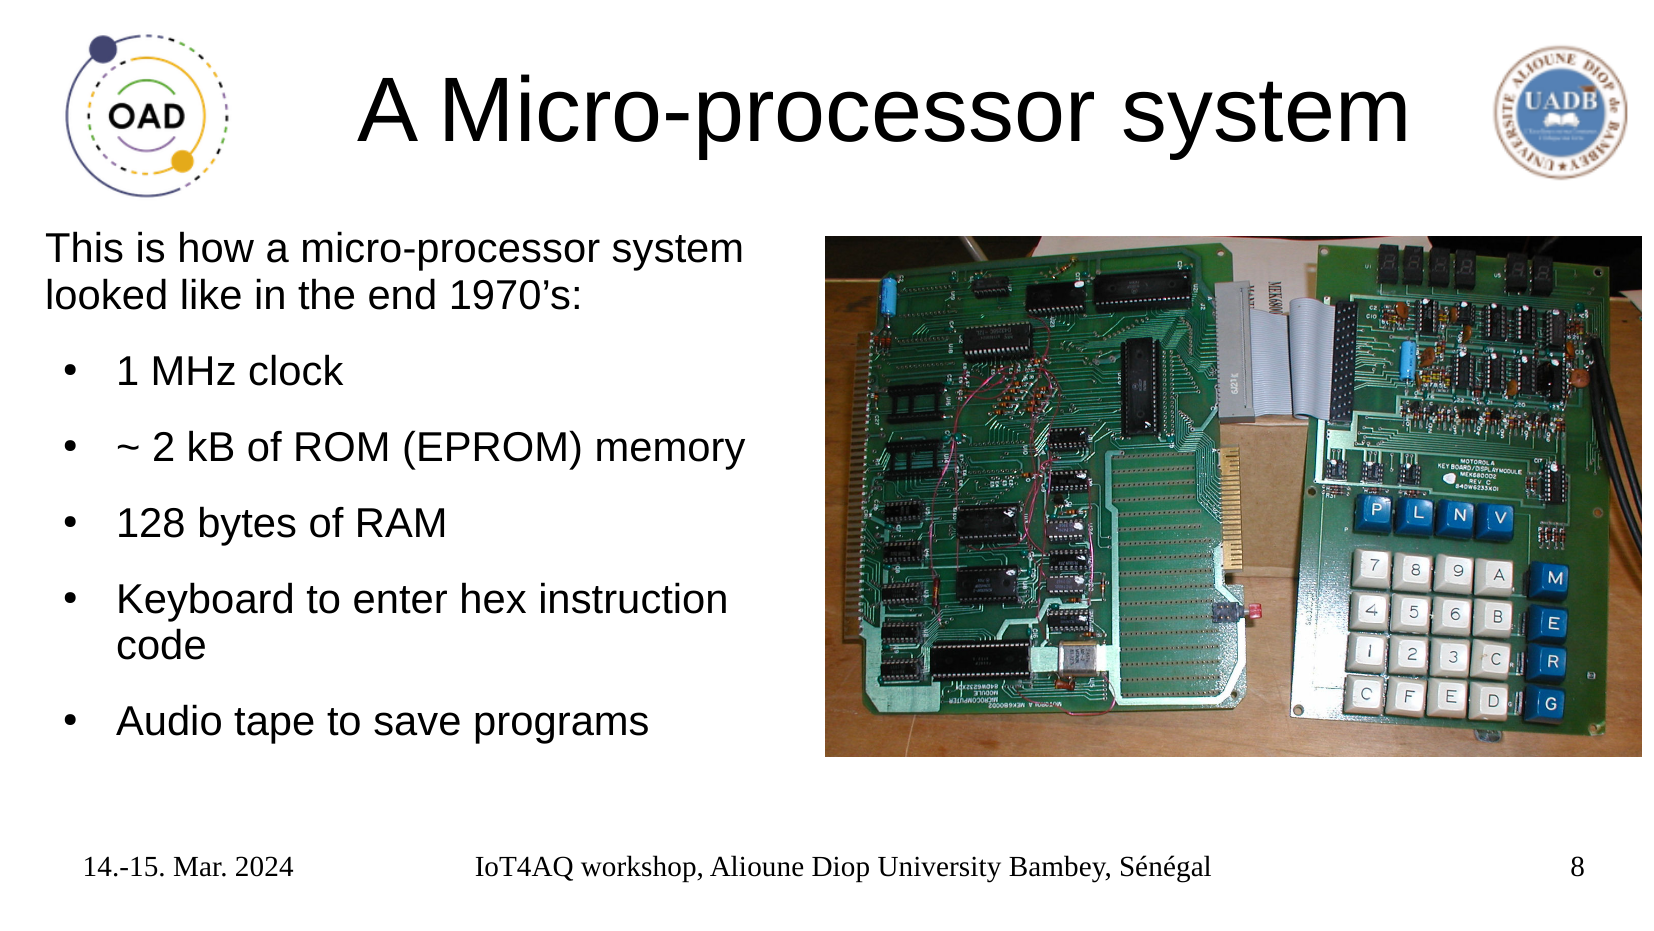

# A Micro-processor system
This is how a micro-processor system looked like in the end 1970’s:
1 MHz clock
~ 2 kB of ROM (EPROM) memory
128 bytes of RAM
Keyboard to enter hex instruction code
Audio tape to save programs
14.-15. Mar. 2024
IoT4AQ workshop, Alioune Diop University Bambey, Sénégal
8